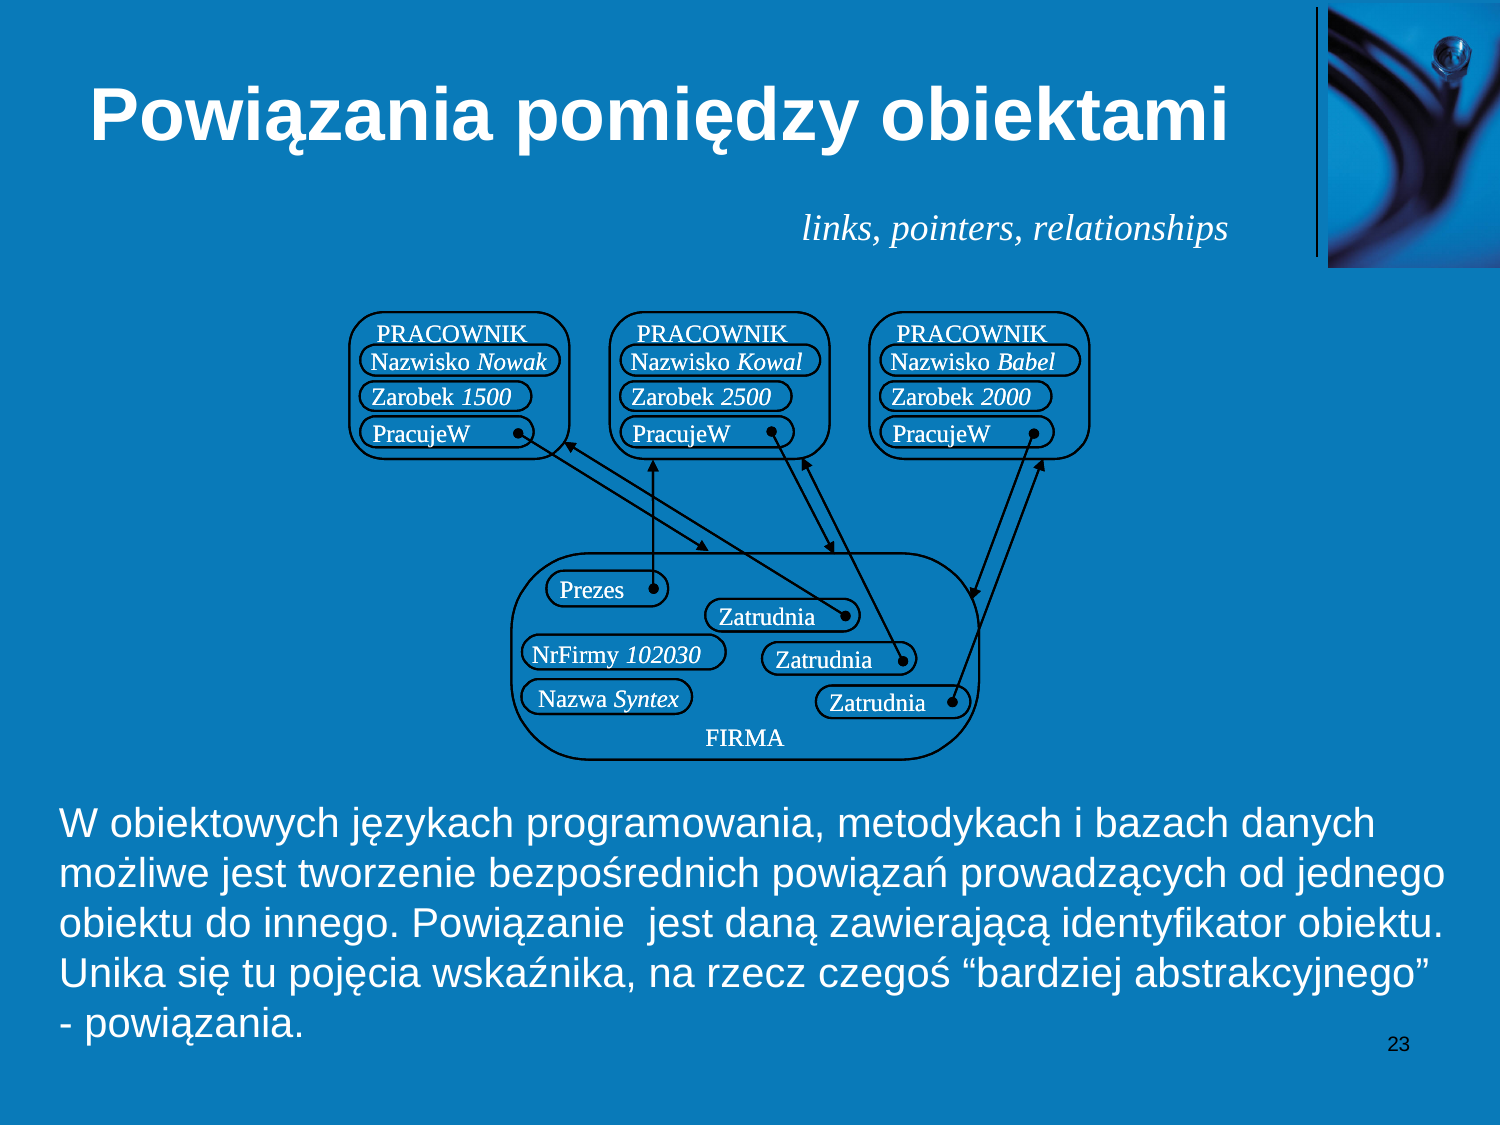

# Powiązania pomiędzy obiektami
links, pointers, relationships
PRACOWNIK
PRACOWNIK
PRACOWNIK
PRACOWNIK
PRACOWNIK
PRACOWNIK
Nazwisko
Nazwisko
Nowak
Nowak
Nazwisko
Nazwisko
Kowal
Kowal
Nazwisko
Nazwisko
Babel
Babel
Zarobek
Zarobek
1500
1500
Zarobek
Zarobek
2500
2500
Zarobek
Zarobek
2000
2000
PracujeW
PracujeW
PracujeW
PracujeW
PracujeW
PracujeW
Prezes
Prezes
Zatrudnia
Zatrudnia
NrFirmy
NrFirmy
102030
102030
Zatrudnia
Zatrudnia
Nazwa
Nazwa
Syntex
Syntex
Zatrudnia
Zatrudnia
FIRMA
FIRMA
W obiektowych językach programowania, metodykach i bazach danych możliwe jest tworzenie bezpośrednich powiązań prowadzących od jednego obiektu do innego. Powiązanie jest daną zawierającą identyfikator obiektu. Unika się tu pojęcia wskaźnika, na rzecz czegoś “bardziej abstrakcyjnego” - powiązania.
23